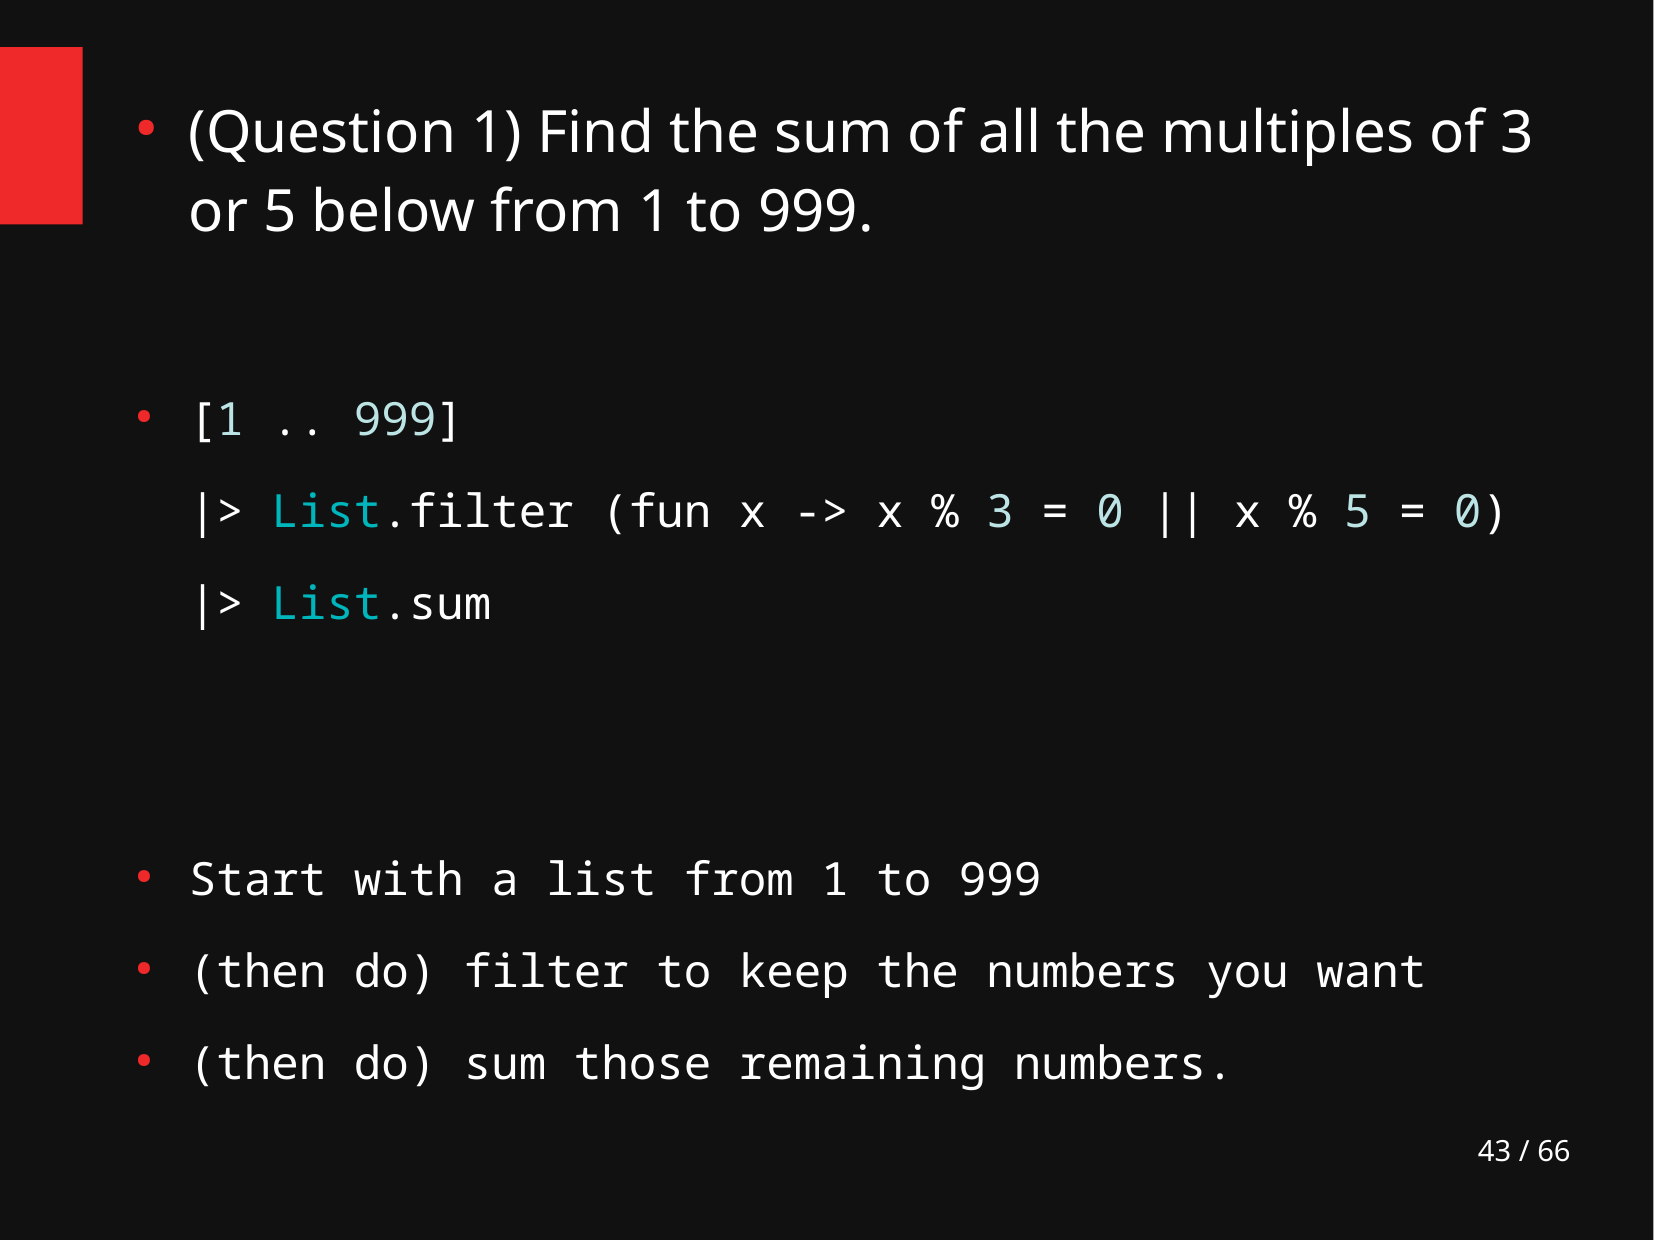

# (Question 1) Find the sum of all the multiples of 3 or 5 below from 1 to 999.
[1 .. 999]
|> List.filter (fun x -> x % 3 = 0 || x % 5 = 0)
|> List.sum
Start with a list from 1 to 999
(then do) filter to keep the numbers you want
(then do) sum those remaining numbers.
43